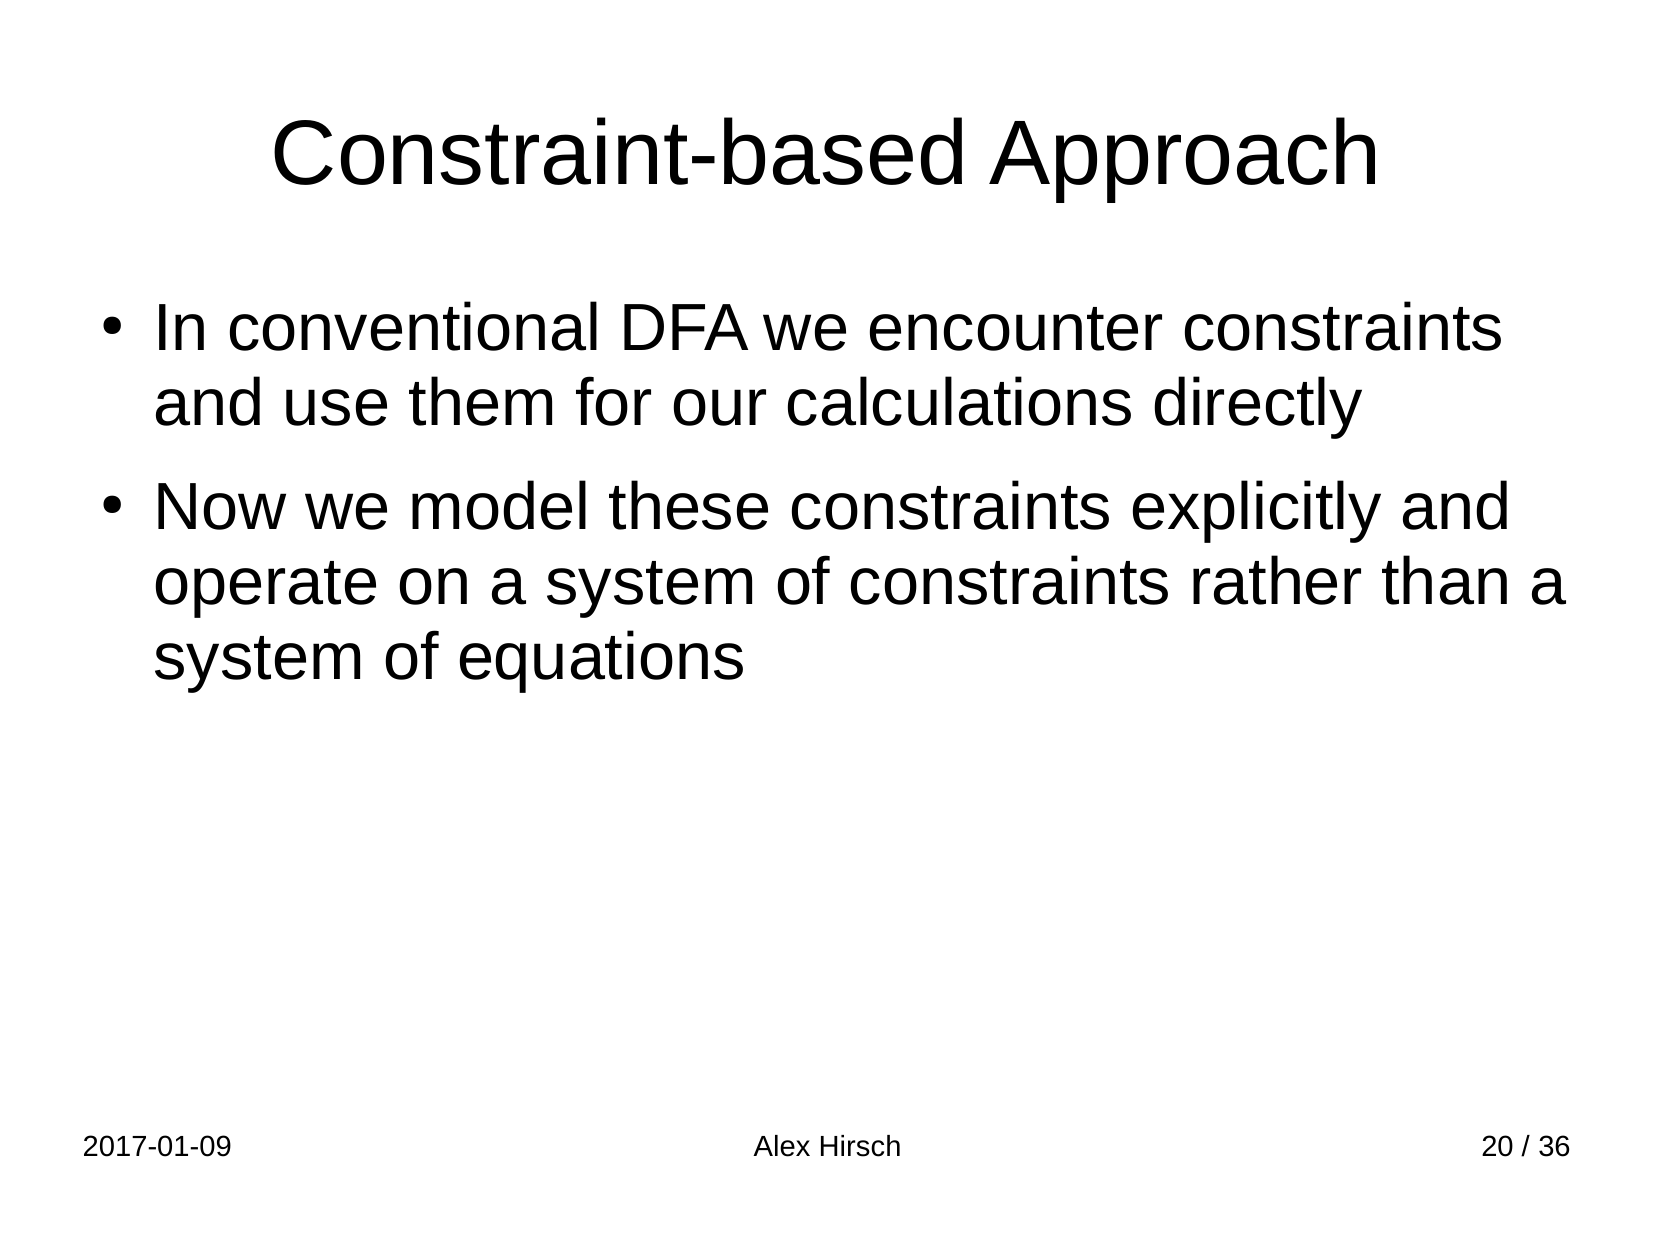

# Constraint-based Approach
In conventional DFA we encounter constraints and use them for our calculations directly
Now we model these constraints explicitly and operate on a system of constraints rather than a system of equations
2017-01-09
Alex Hirsch
20